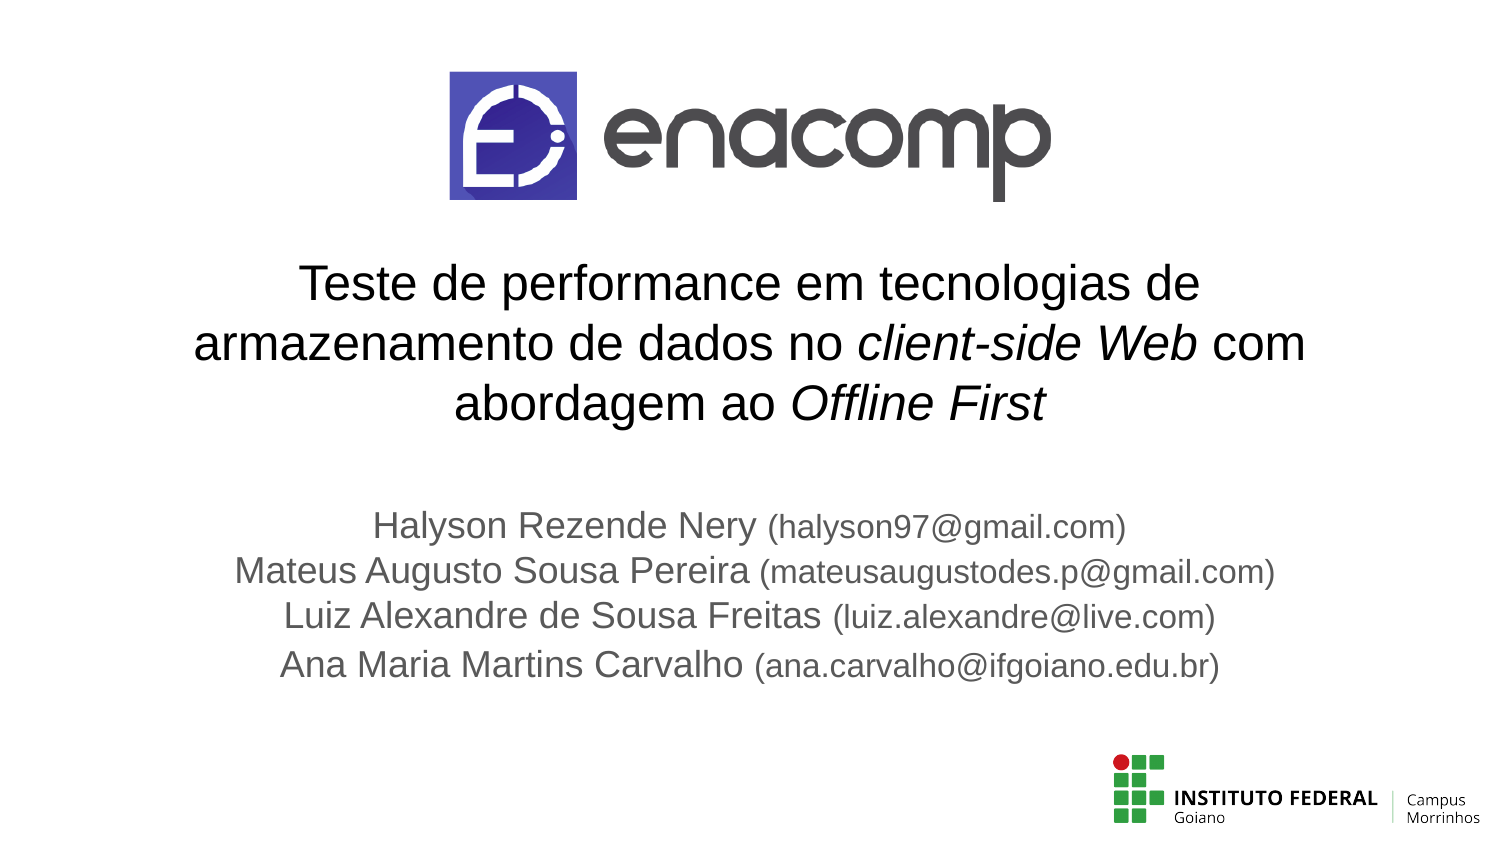

# Teste de performance em tecnologias de armazenamento de dados no client-side Web com abordagem ao Offline First
Halyson Rezende Nery (halyson97@gmail.com)
 Mateus Augusto Sousa Pereira (mateusaugustodes.p@gmail.com)
Luiz Alexandre de Sousa Freitas (luiz.alexandre@live.com)
 Ana Maria Martins Carvalho (ana.carvalho@ifgoiano.edu.br)